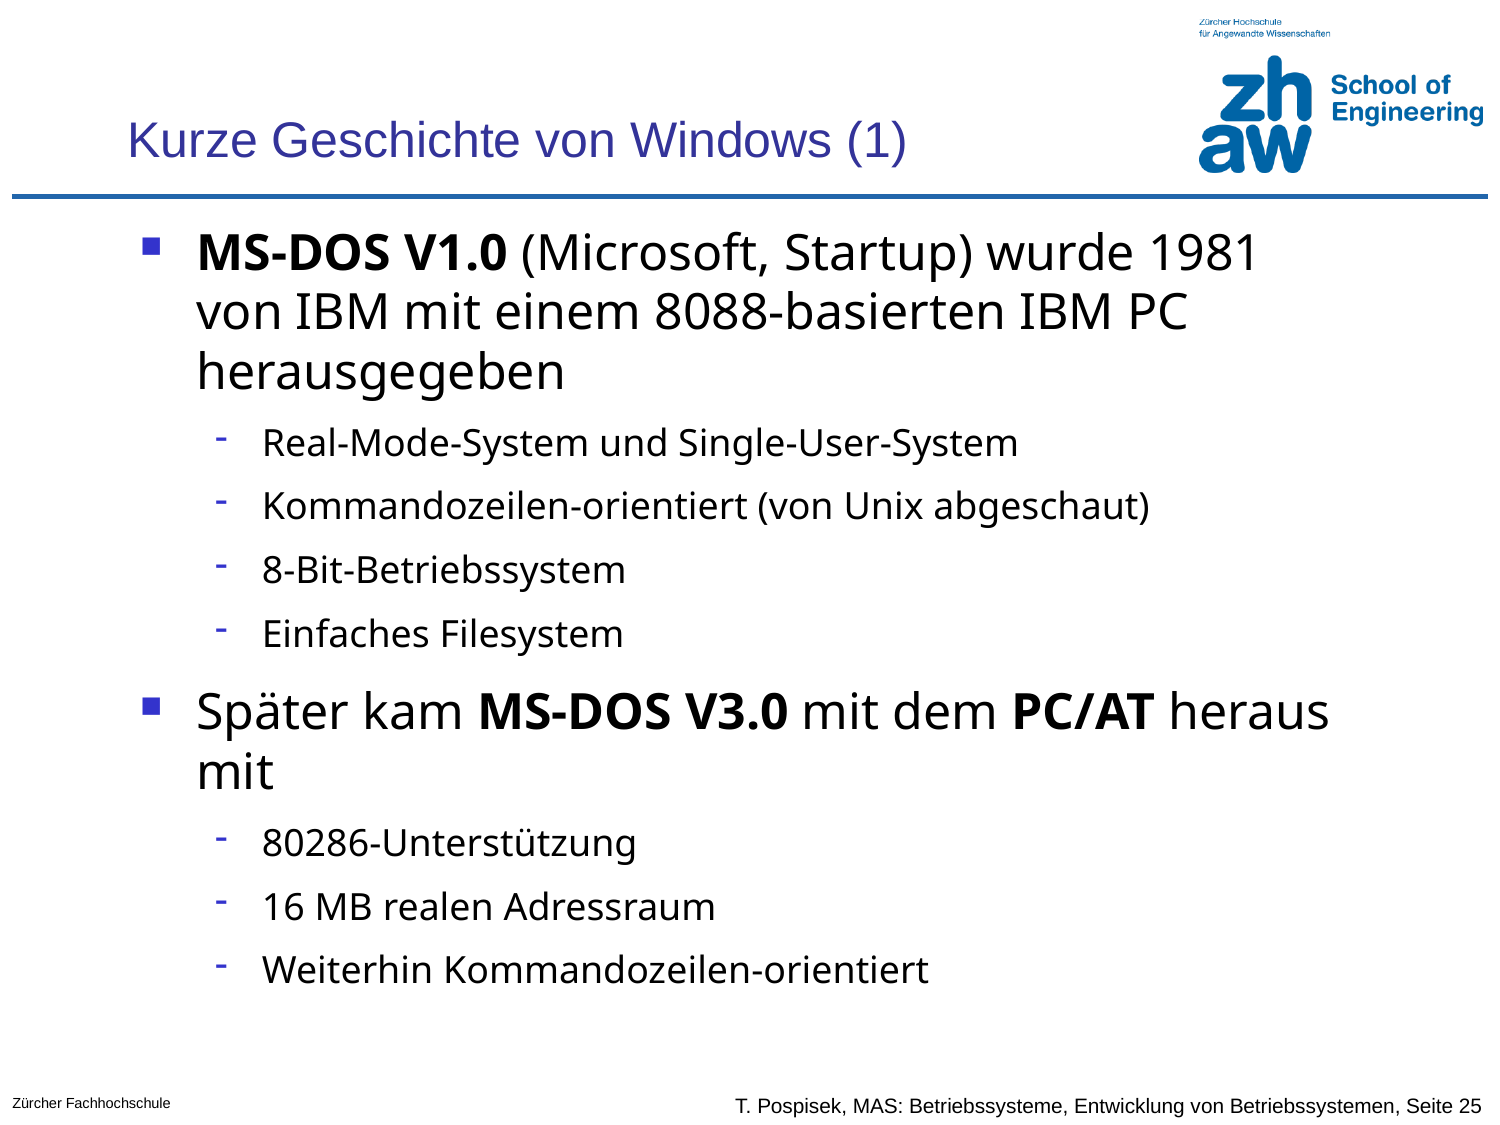

Kurze Geschichte von Windows (1)
# MS-DOS V1.0 (Microsoft, Startup) wurde 1981 von IBM mit einem 8088-basierten IBM PC herausgegeben
Real-Mode-System und Single-User-System
Kommandozeilen-orientiert (von Unix abgeschaut)
8-Bit-Betriebssystem
Einfaches Filesystem
Später kam MS-DOS V3.0 mit dem PC/AT heraus mit
80286-Unterstützung
16 MB realen Adressraum
Weiterhin Kommandozeilen-orientiert